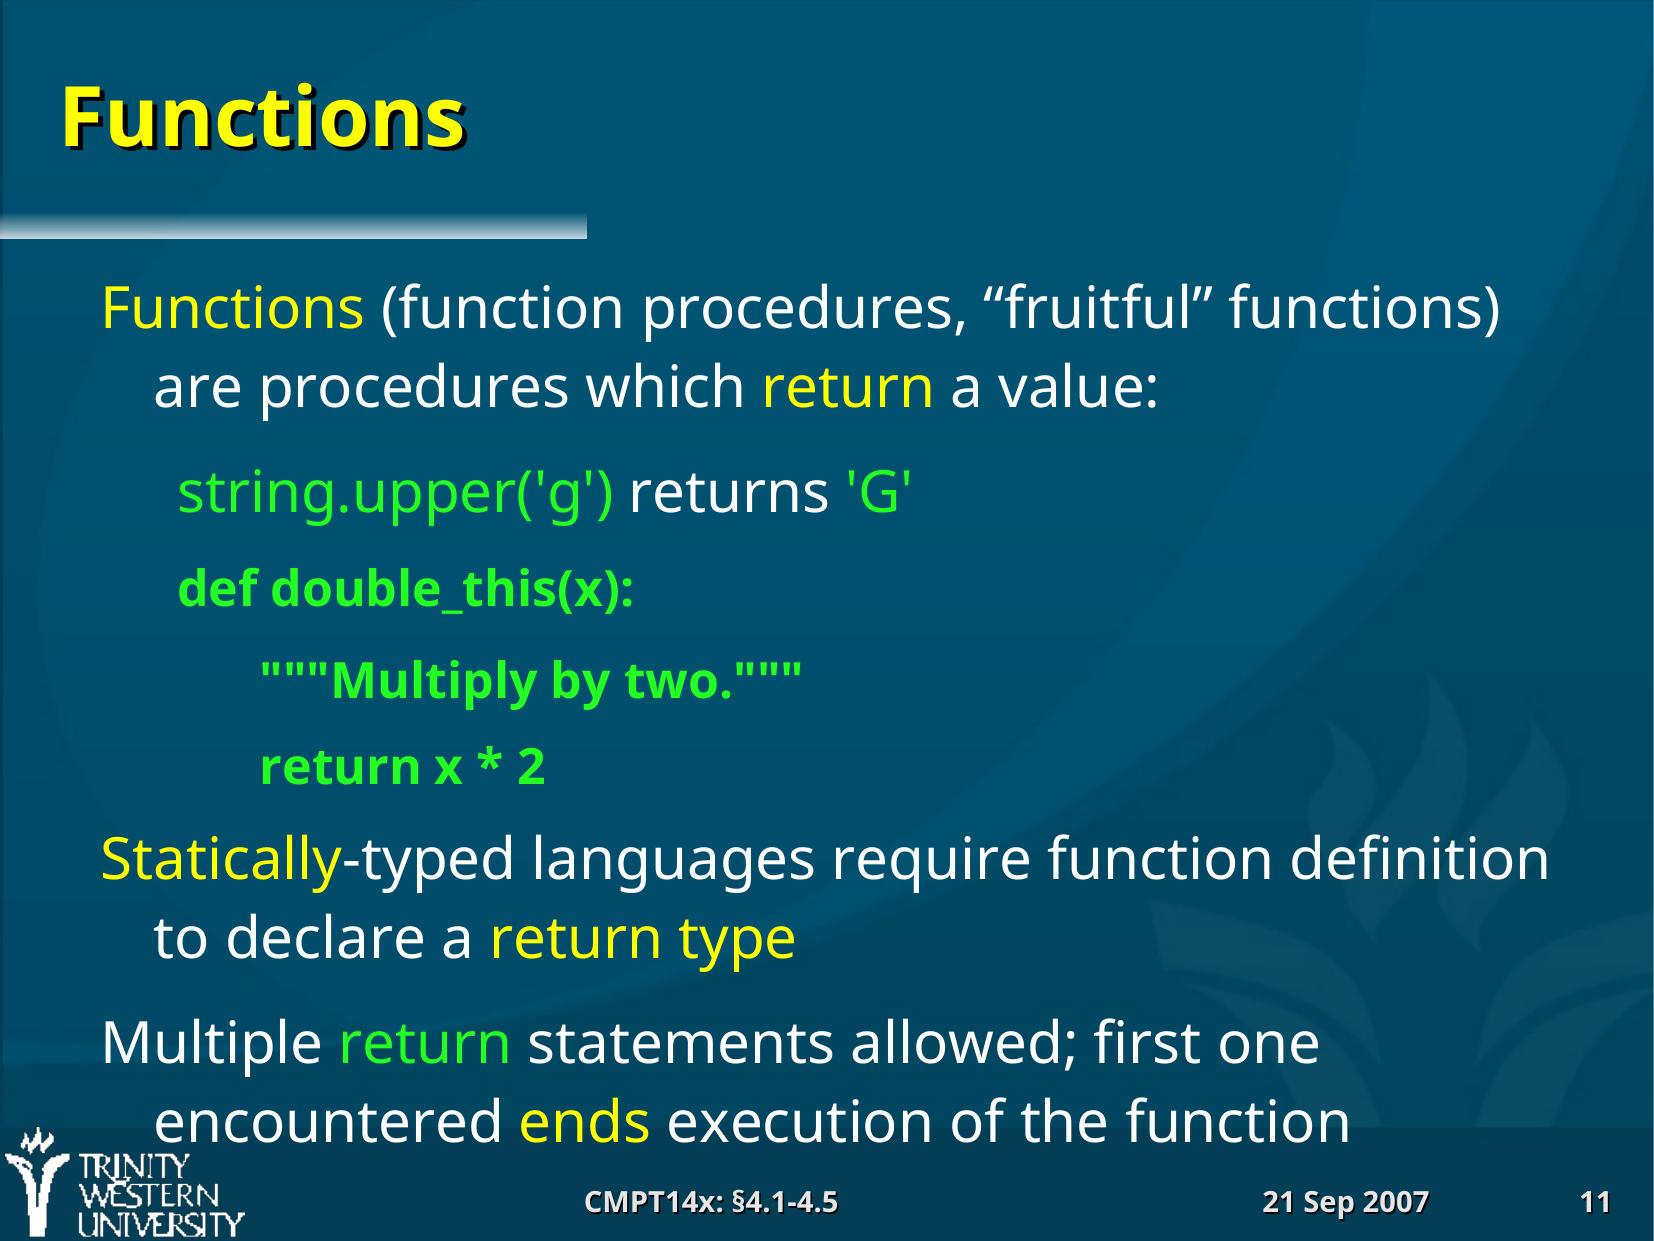

# Functions
Functions (function procedures, “fruitful” functions) are procedures which return a value:
string.upper('g') returns 'G'
def double_this(x):
"""Multiply by two."""
return x * 2
Statically-typed languages require function definition to declare a return type
Multiple return statements allowed; first one encountered ends execution of the function
CMPT14x: §4.1-4.5
21 Sep 2007
11